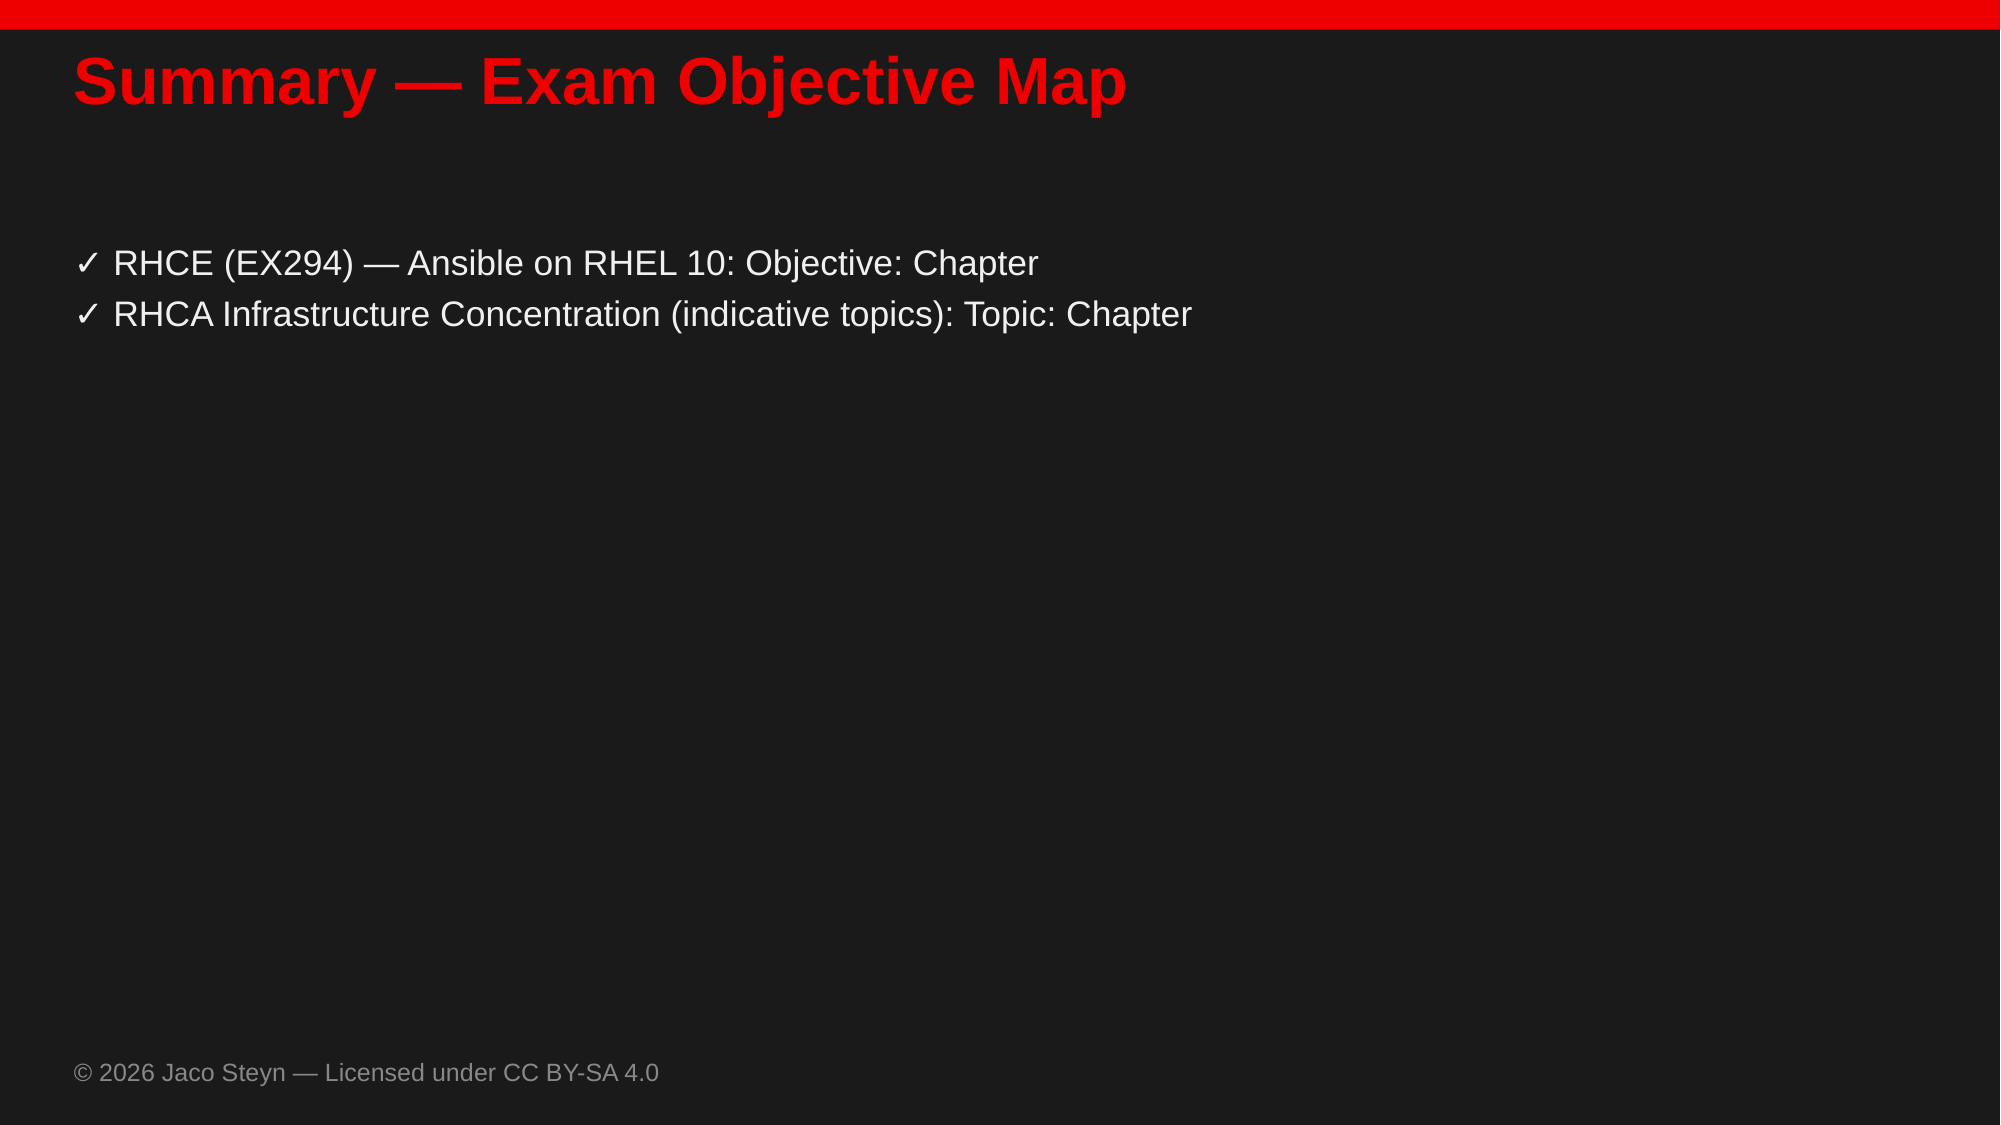

Summary — Exam Objective Map
✓ RHCE (EX294) — Ansible on RHEL 10: Objective: Chapter
✓ RHCA Infrastructure Concentration (indicative topics): Topic: Chapter
© 2026 Jaco Steyn — Licensed under CC BY-SA 4.0